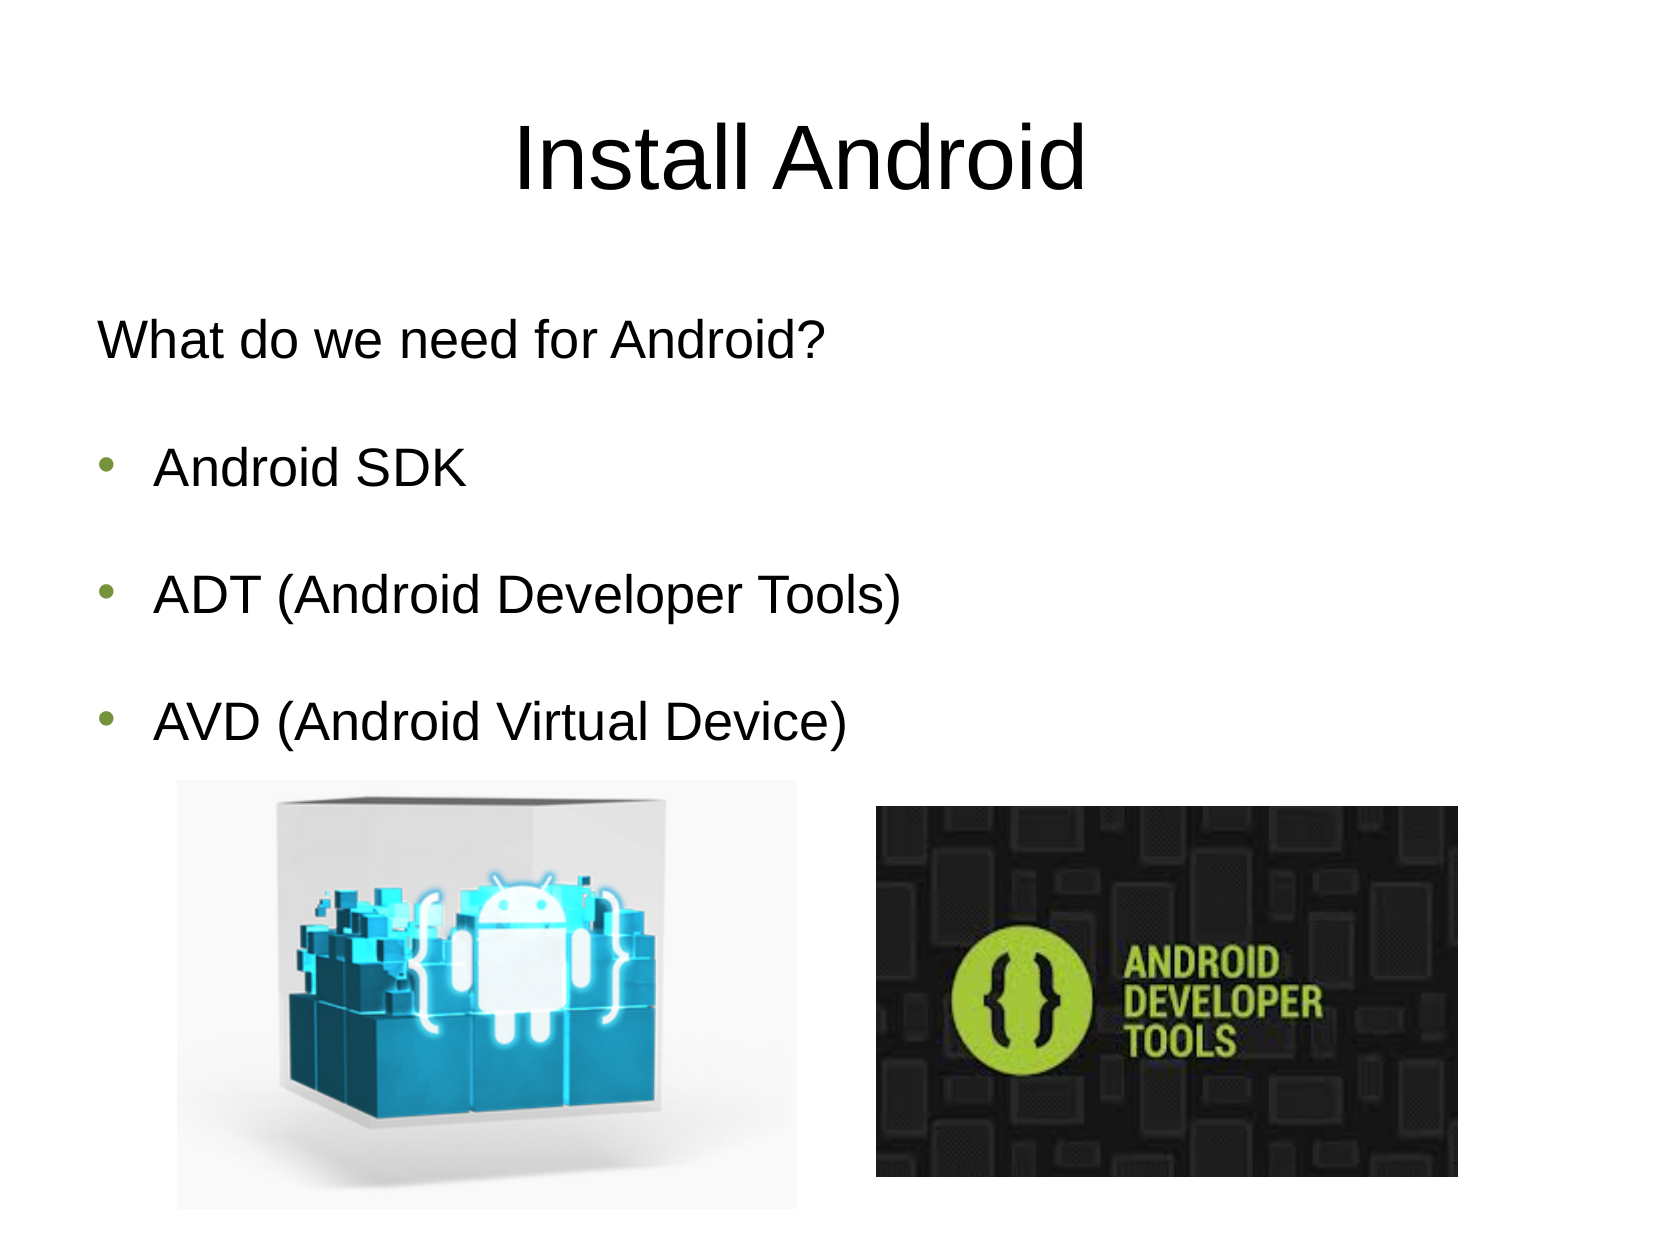

# Install Android
What do we need for Android?
Android SDK
ADT (Android Developer Tools)
AVD (Android Virtual Device)